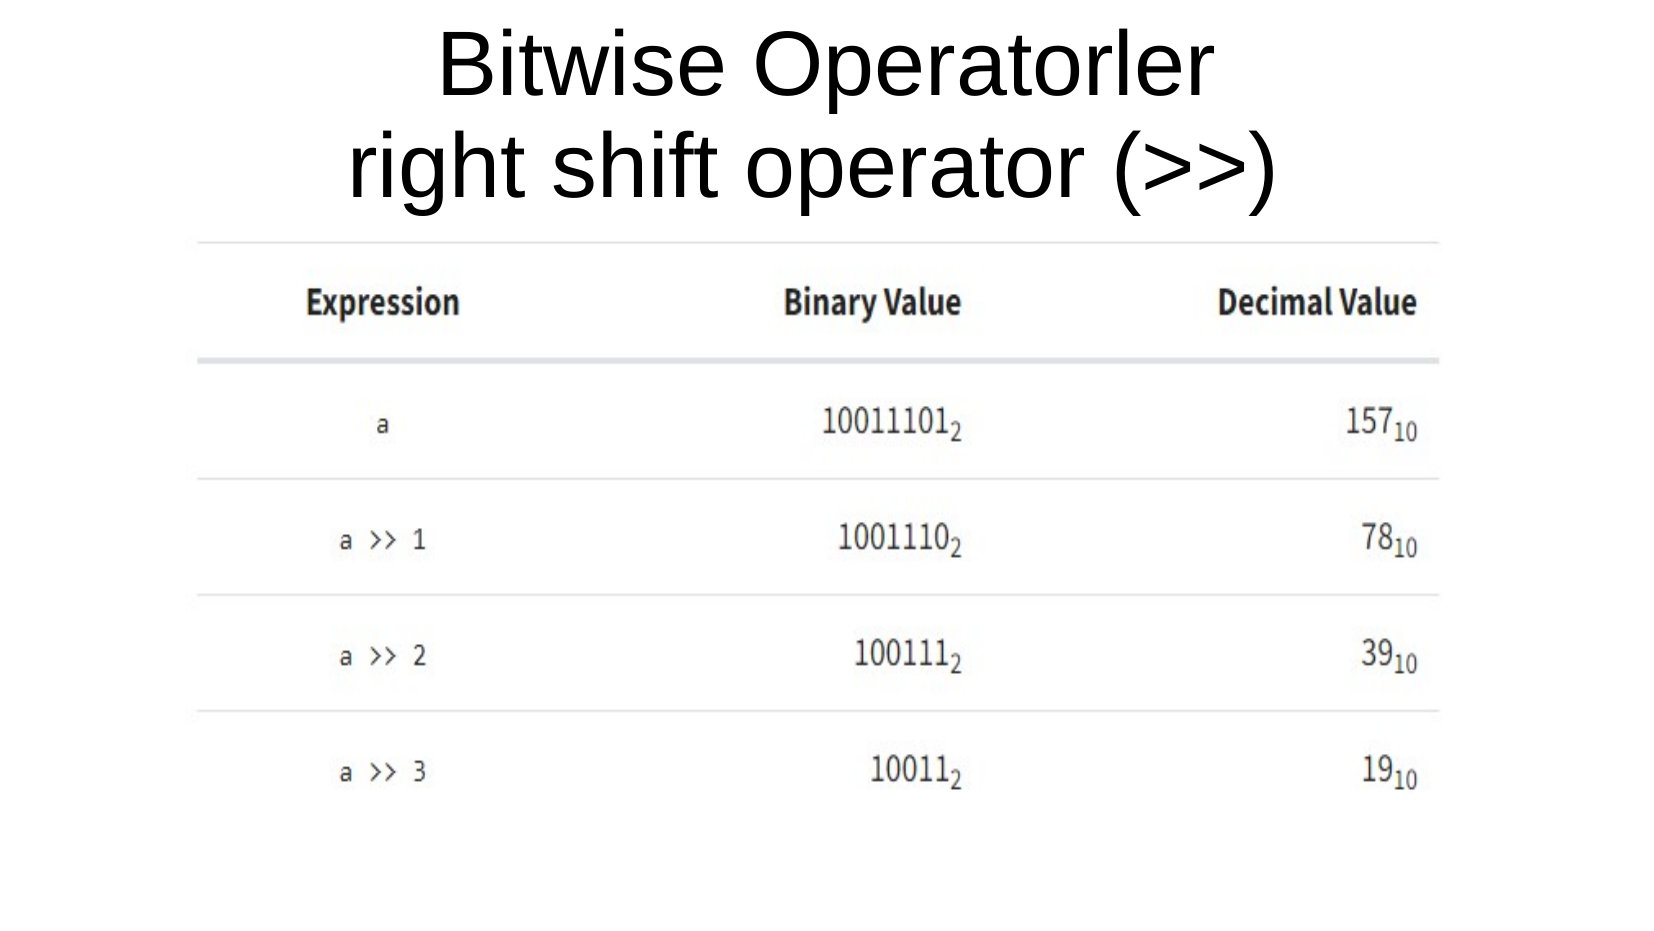

# Bitwise Operatorler right shift operator (>>)